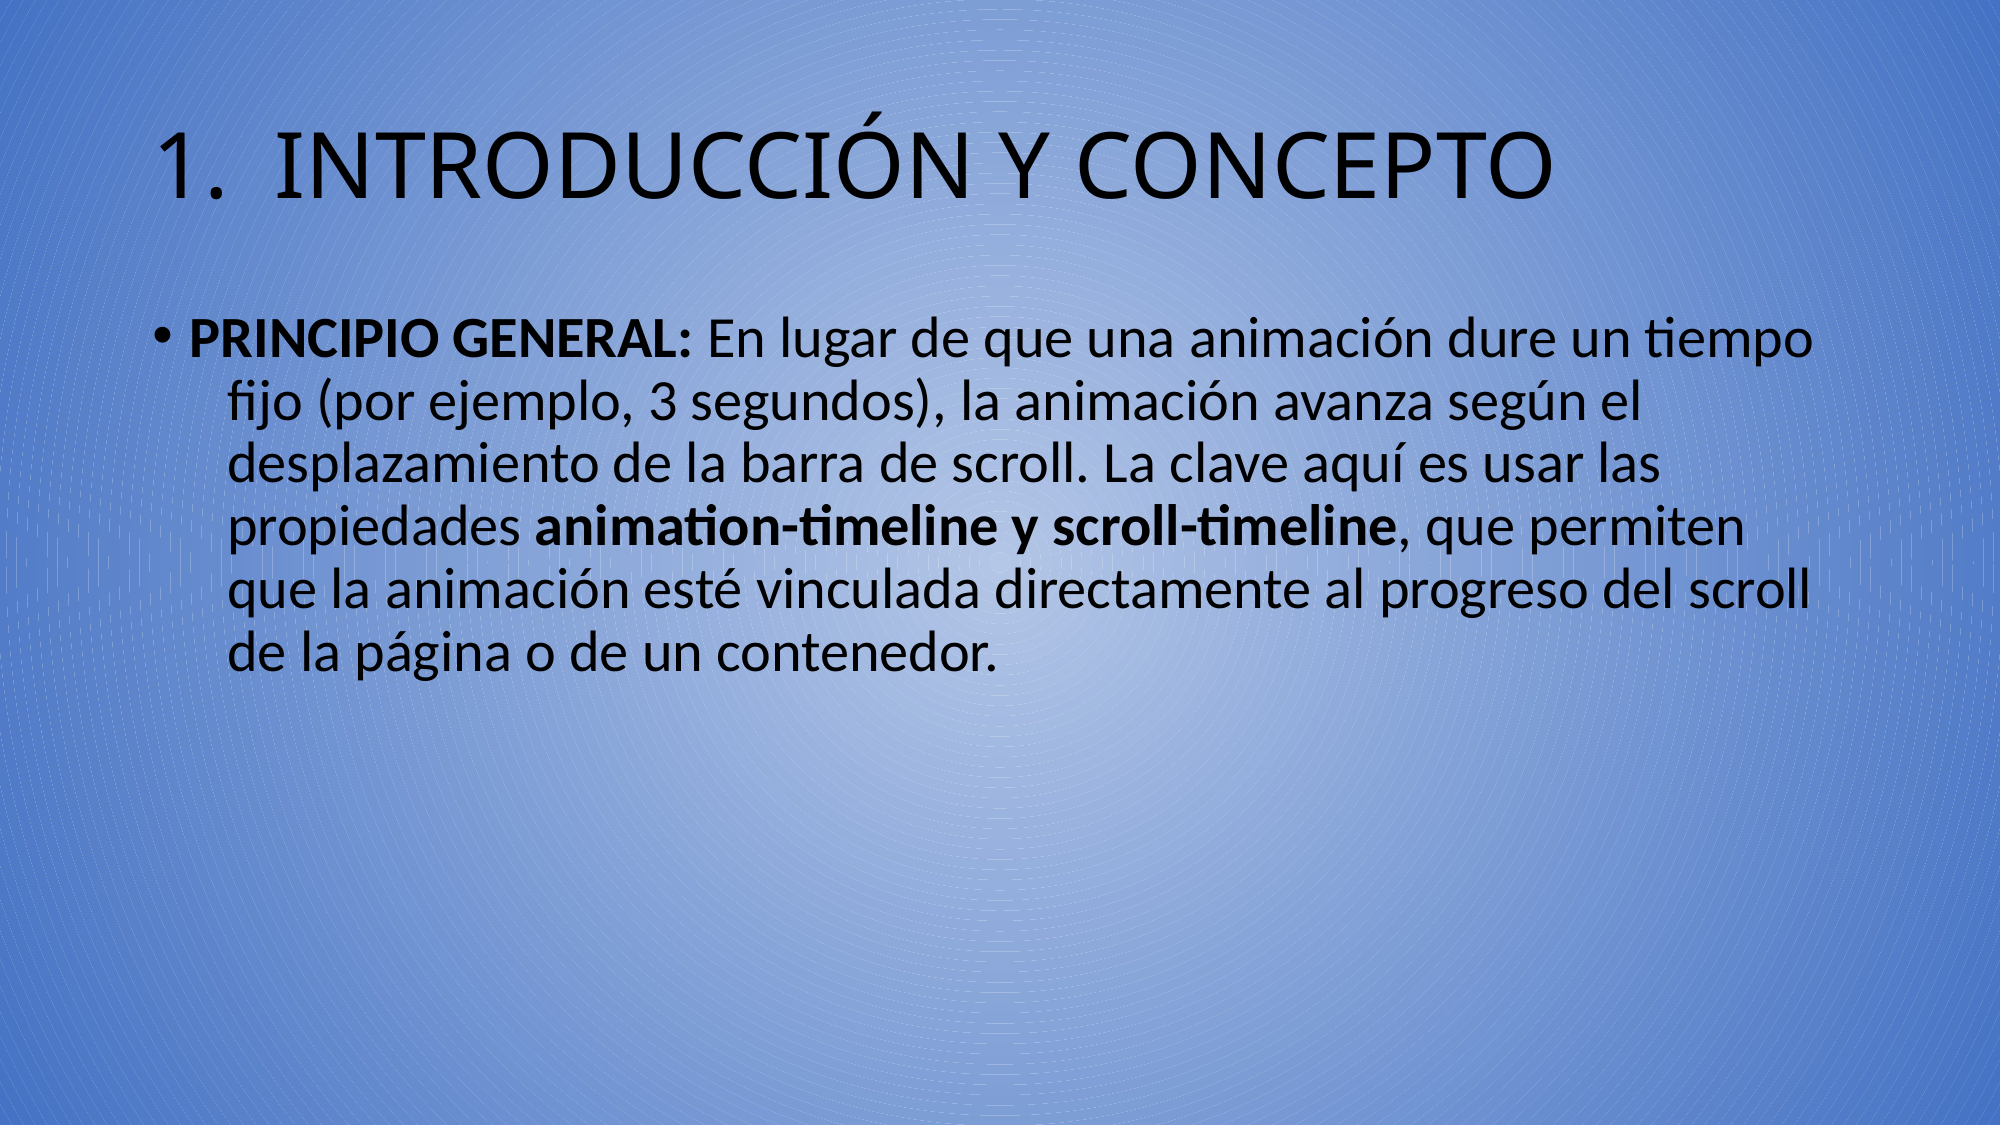

# INTRODUCCIÓN Y CONCEPTO
PRINCIPIO GENERAL: En lugar de que una animación dure un tiempo fijo (por ejemplo, 3 segundos), la animación avanza según el desplazamiento de la barra de scroll. La clave aquí es usar las propiedades animation-timeline y scroll-timeline, que permiten que la animación esté vinculada directamente al progreso del scroll de la página o de un contenedor.